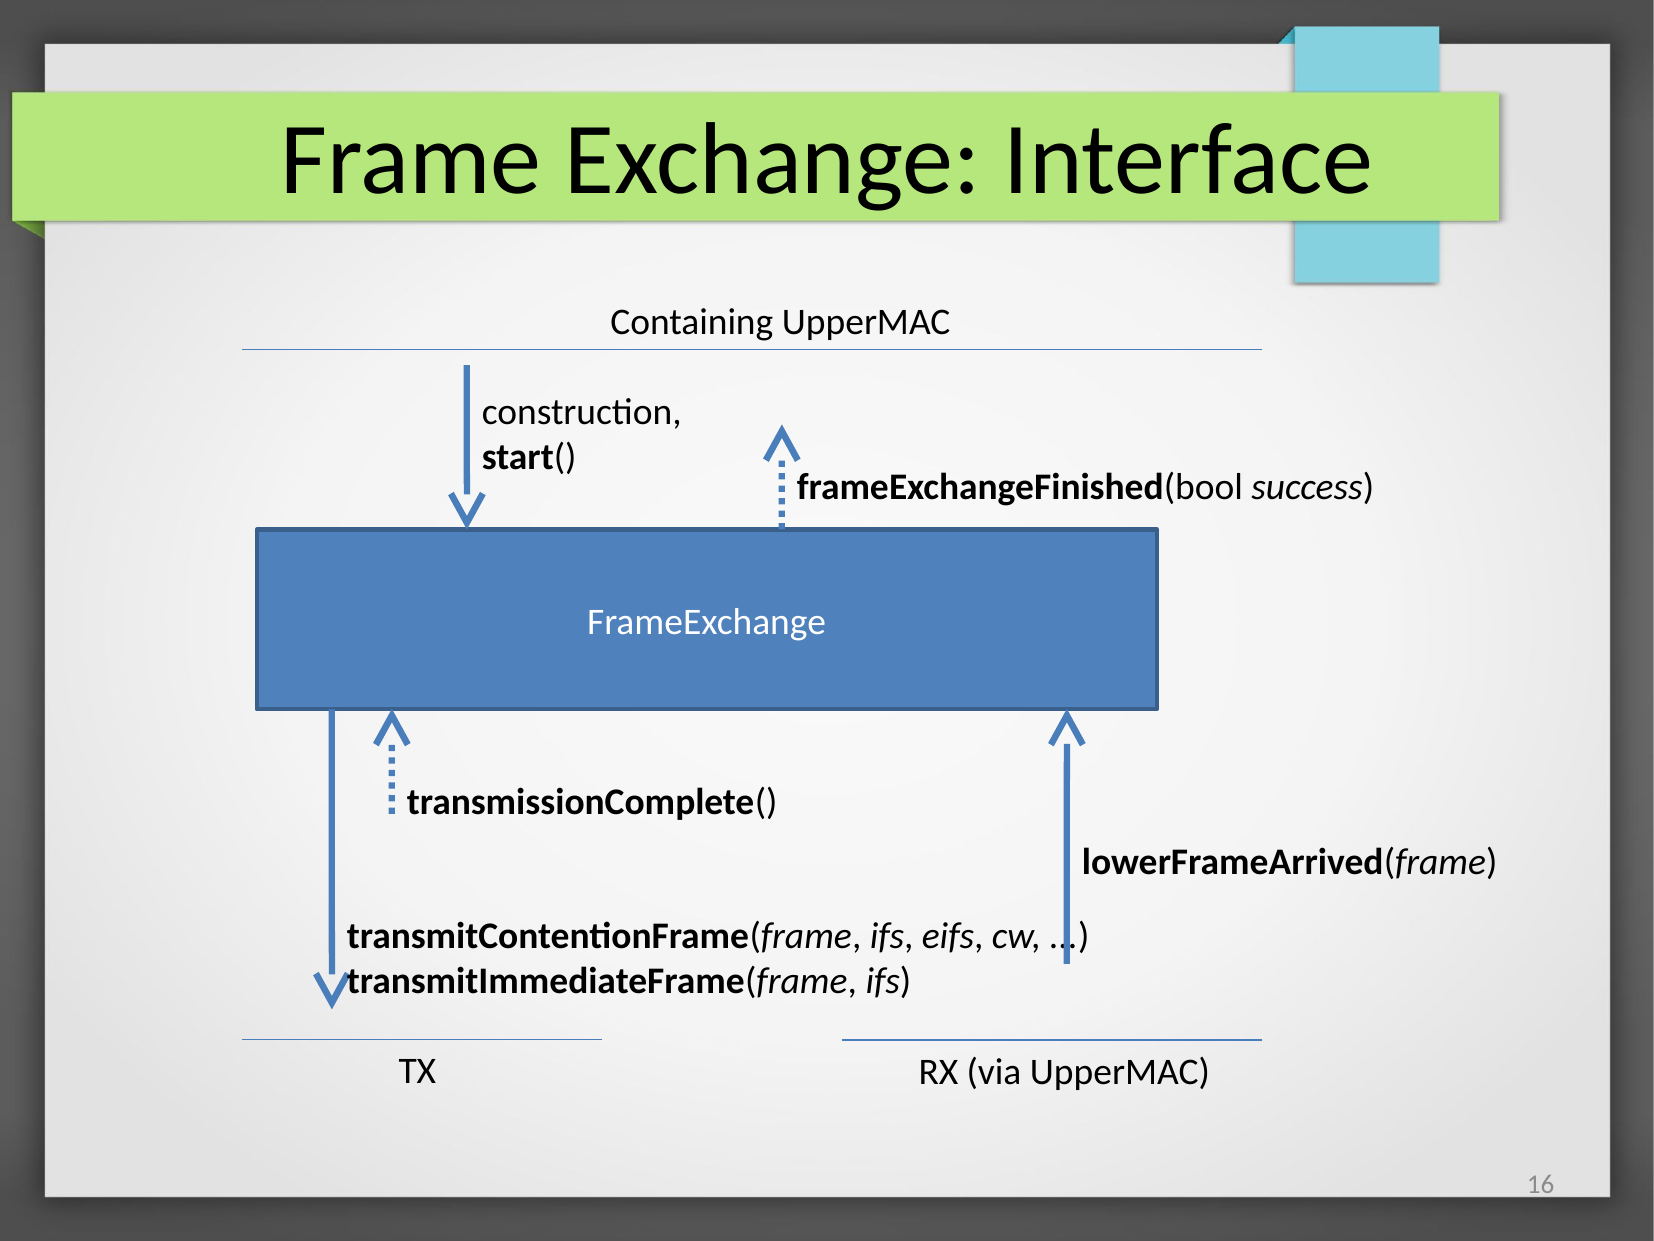

# Frame Exchange: Interface
Containing UpperMAC
construction,
start()
frameExchangeFinished(bool success)
FrameExchange
transmissionComplete()
lowerFrameArrived(frame)
transmitContentionFrame(frame, ifs, eifs, cw, ...)
transmitImmediateFrame(frame, ifs)
TX
RX (via UpperMAC)